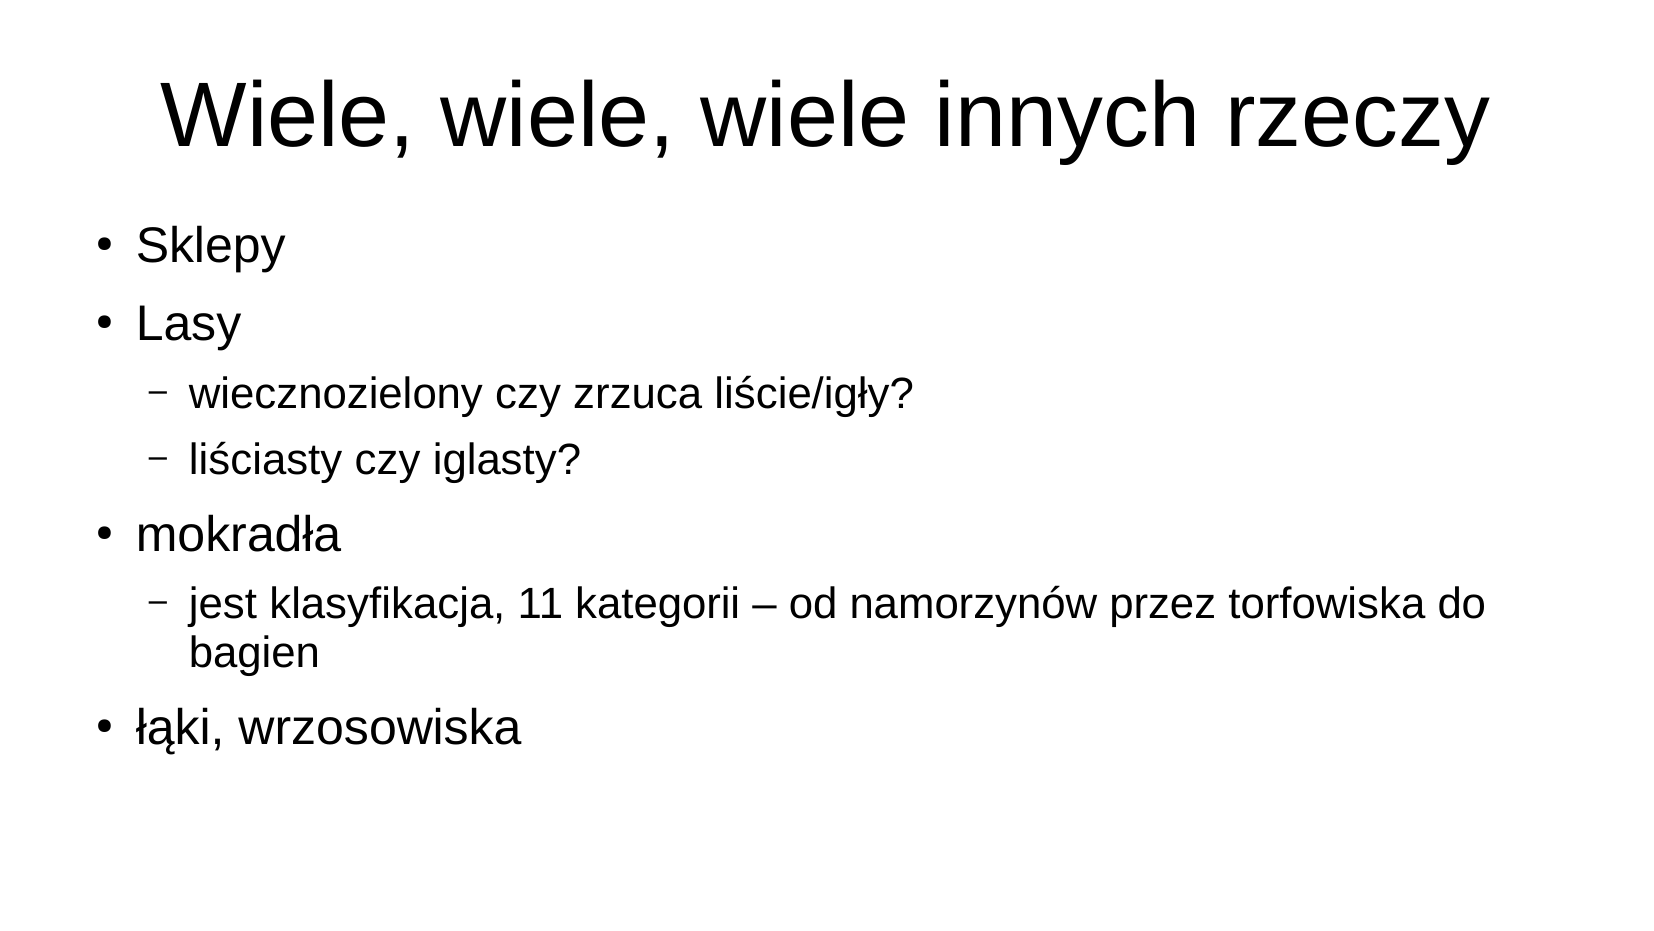

# Wiele, wiele, wiele innych rzeczy
Sklepy
Lasy
wiecznozielony czy zrzuca liście/igły?
liściasty czy iglasty?
mokradła
jest klasyfikacja, 11 kategorii – od namorzynów przez torfowiska do bagien
łąki, wrzosowiska